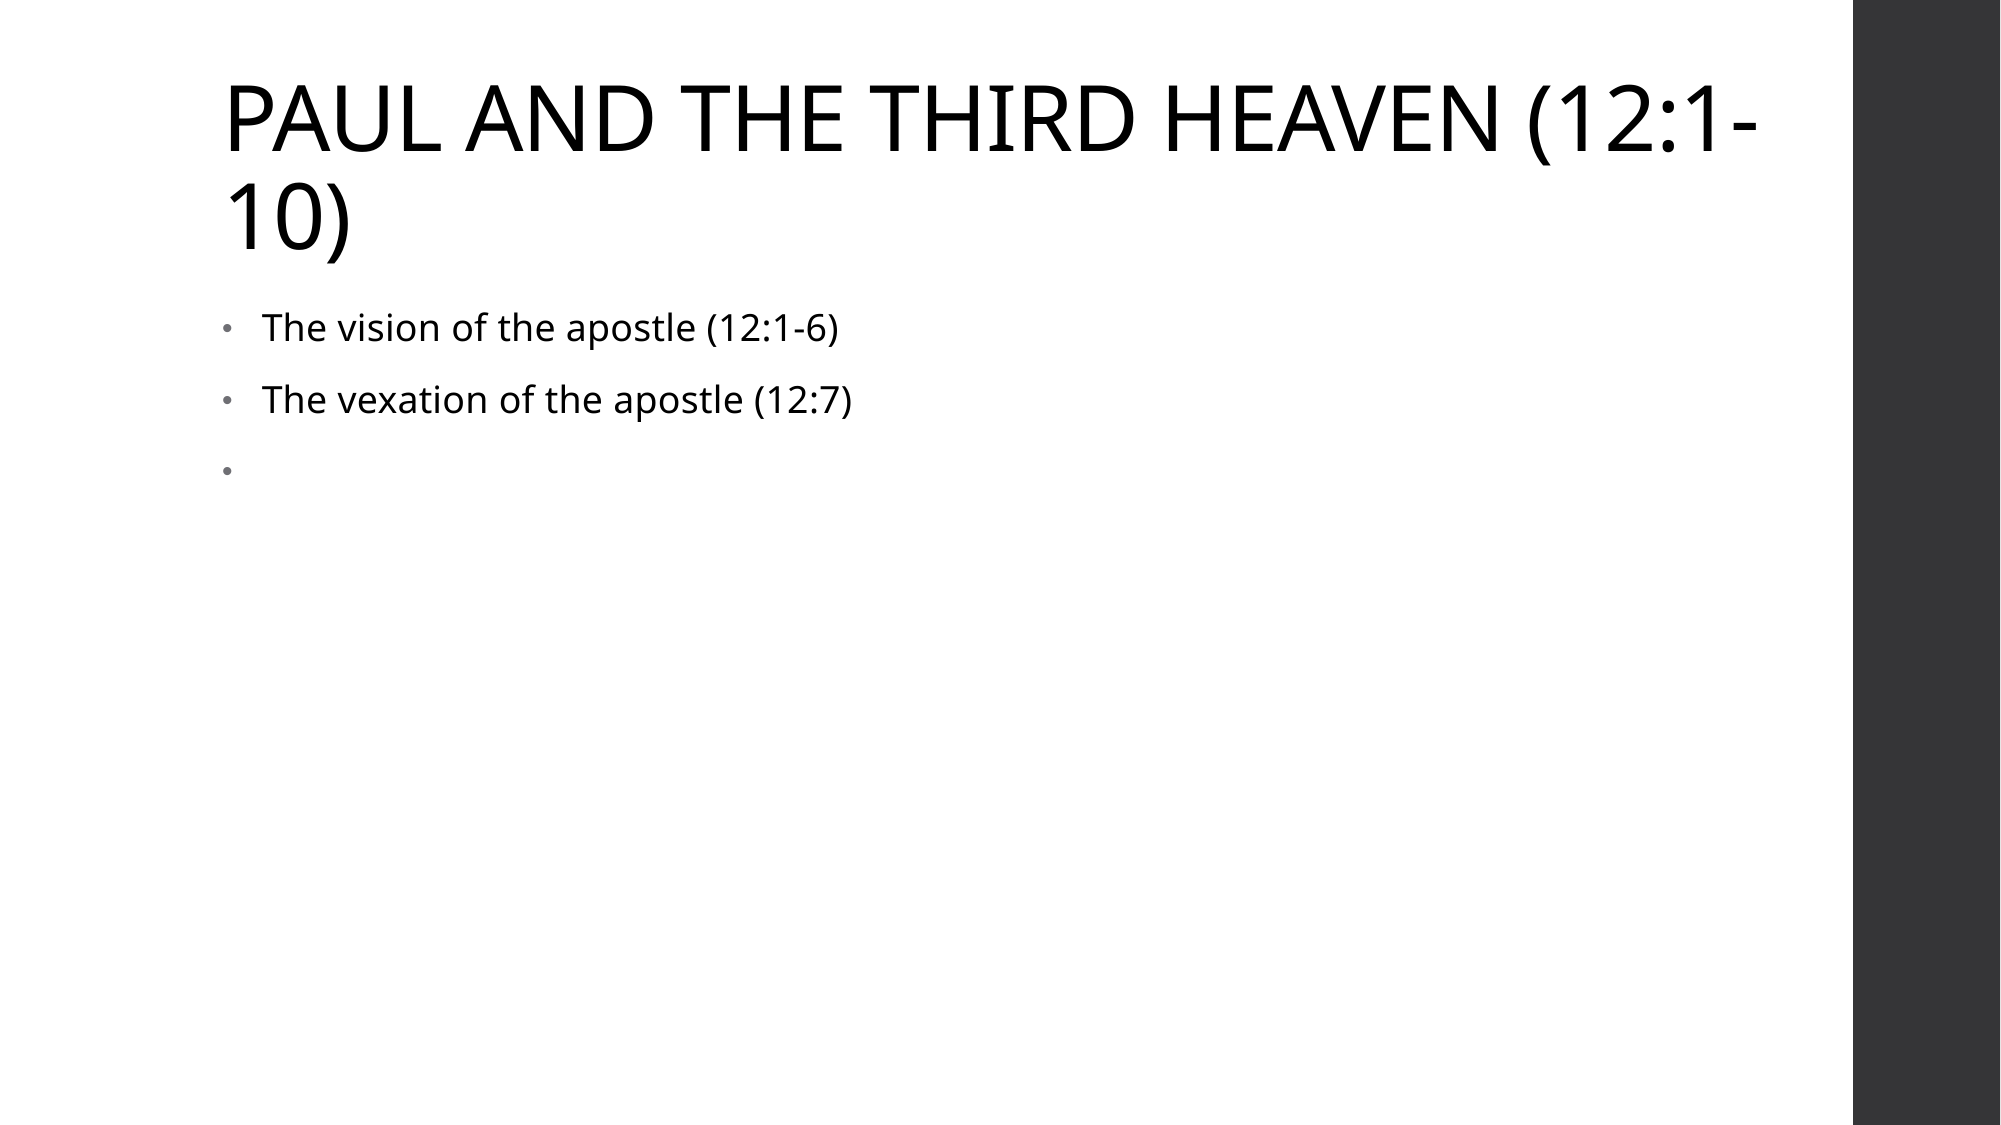

# PAUL AND THE THIRD HEAVEN (12:1-10)
 The vision of the apostle (12:1-6)
 The vexation of the apostle (12:7)